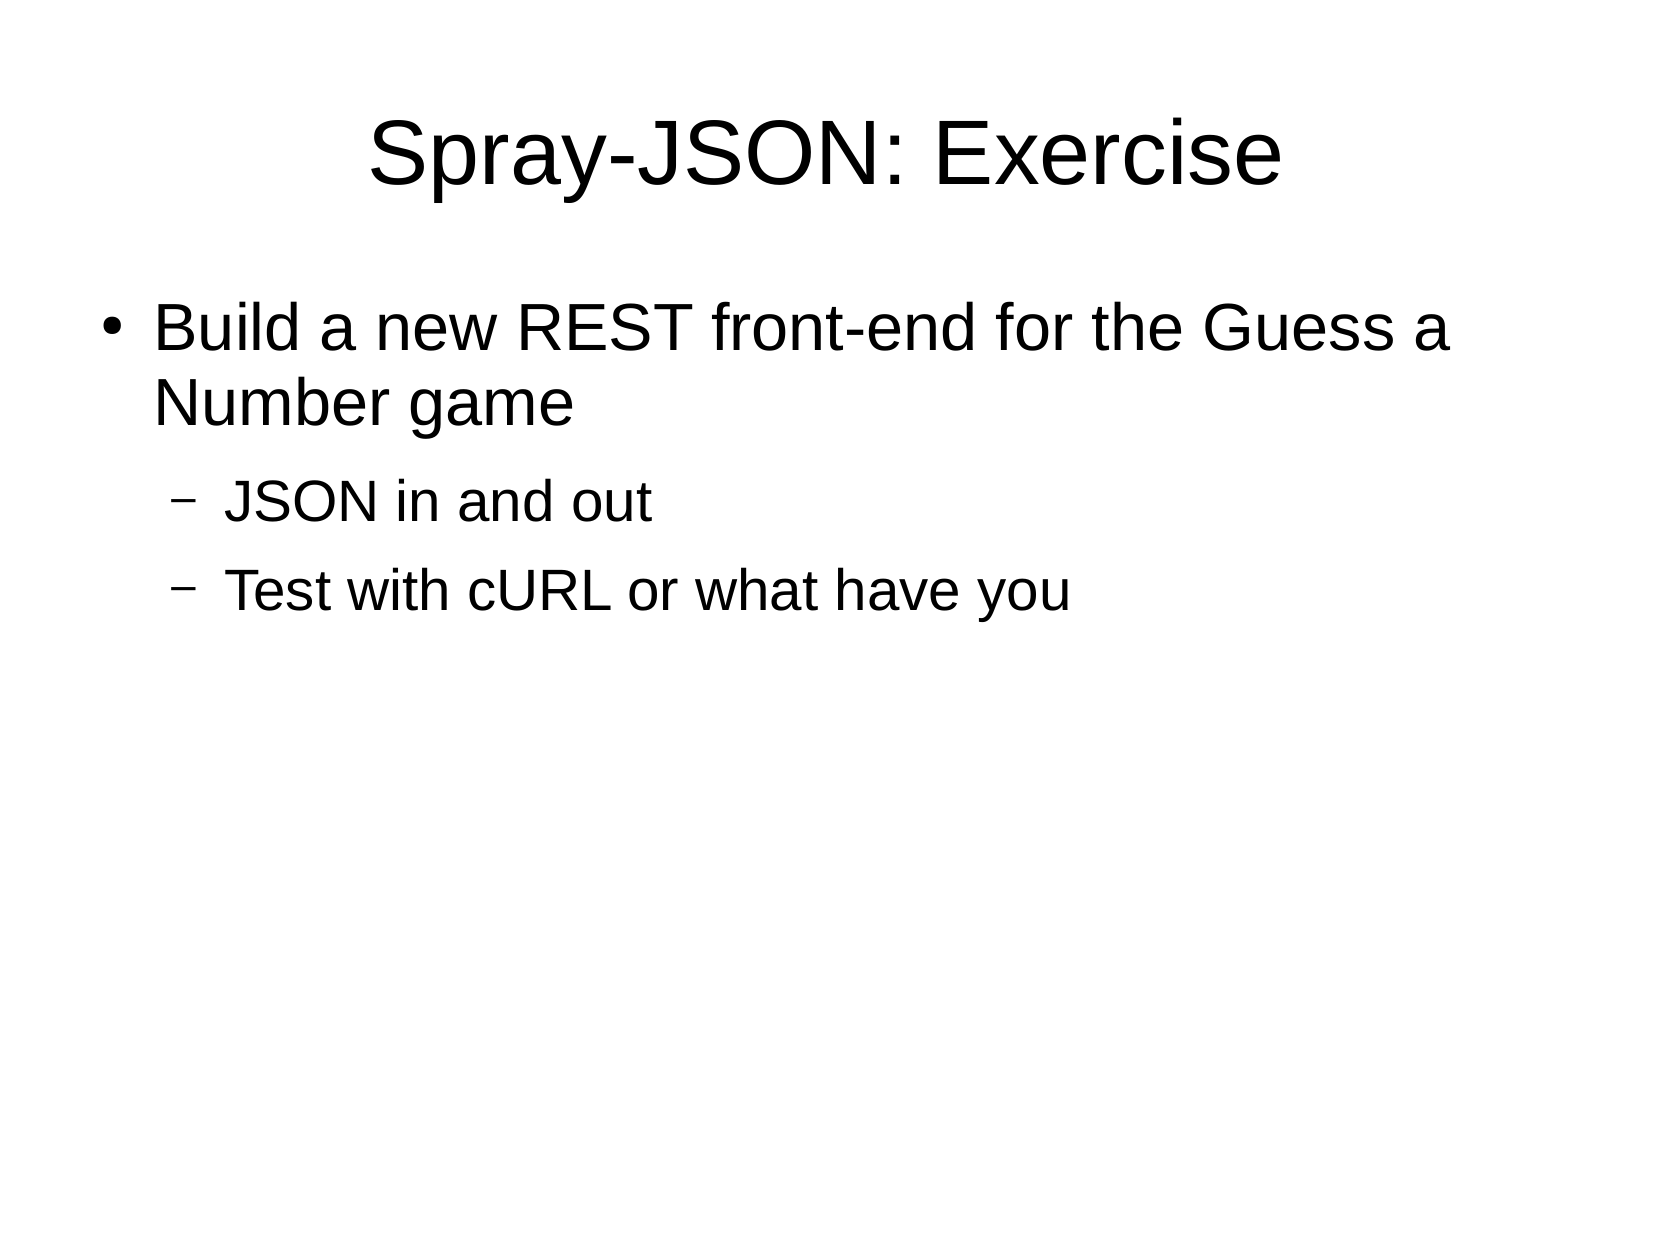

# Spray-JSON: Exercise
Build a new REST front-end for the Guess a Number game
JSON in and out
Test with cURL or what have you